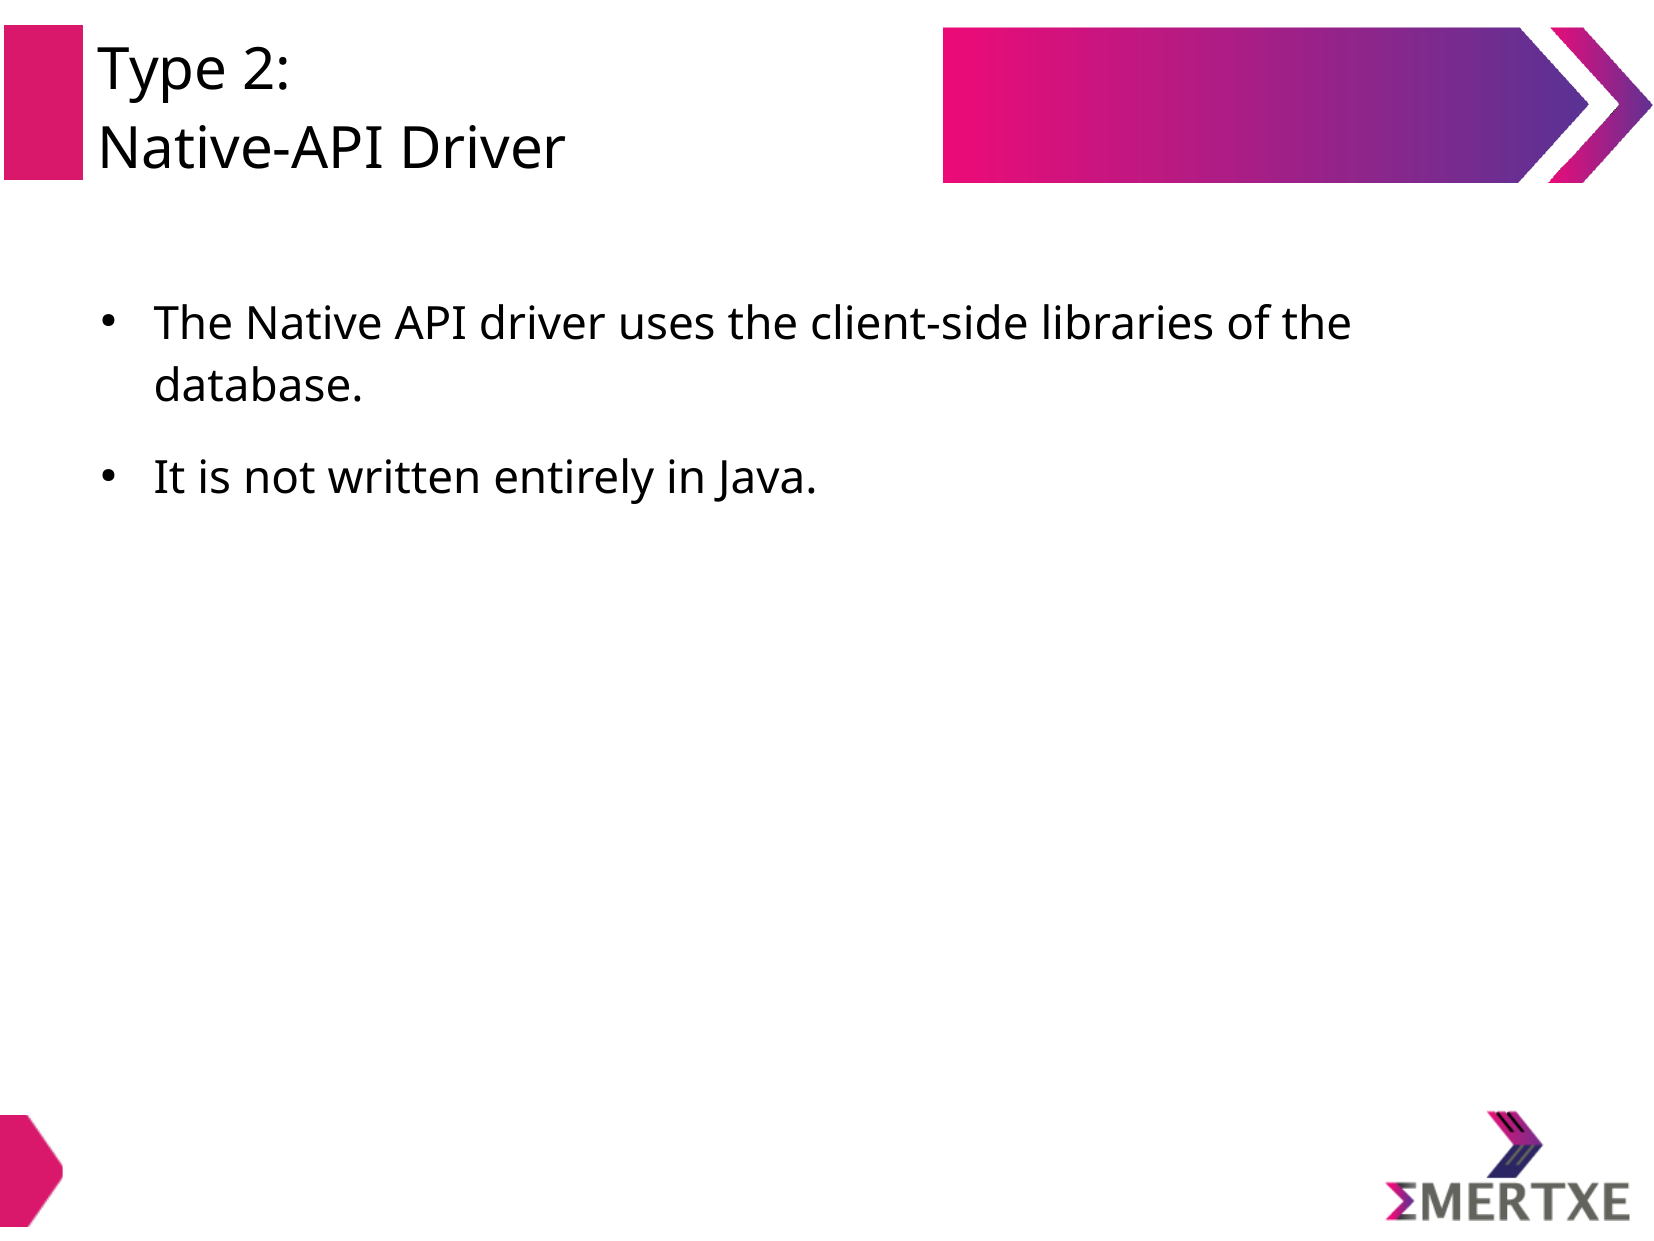

# Type 2: Native-API Driver
The Native API driver uses the client-side libraries of the database.
It is not written entirely in Java.